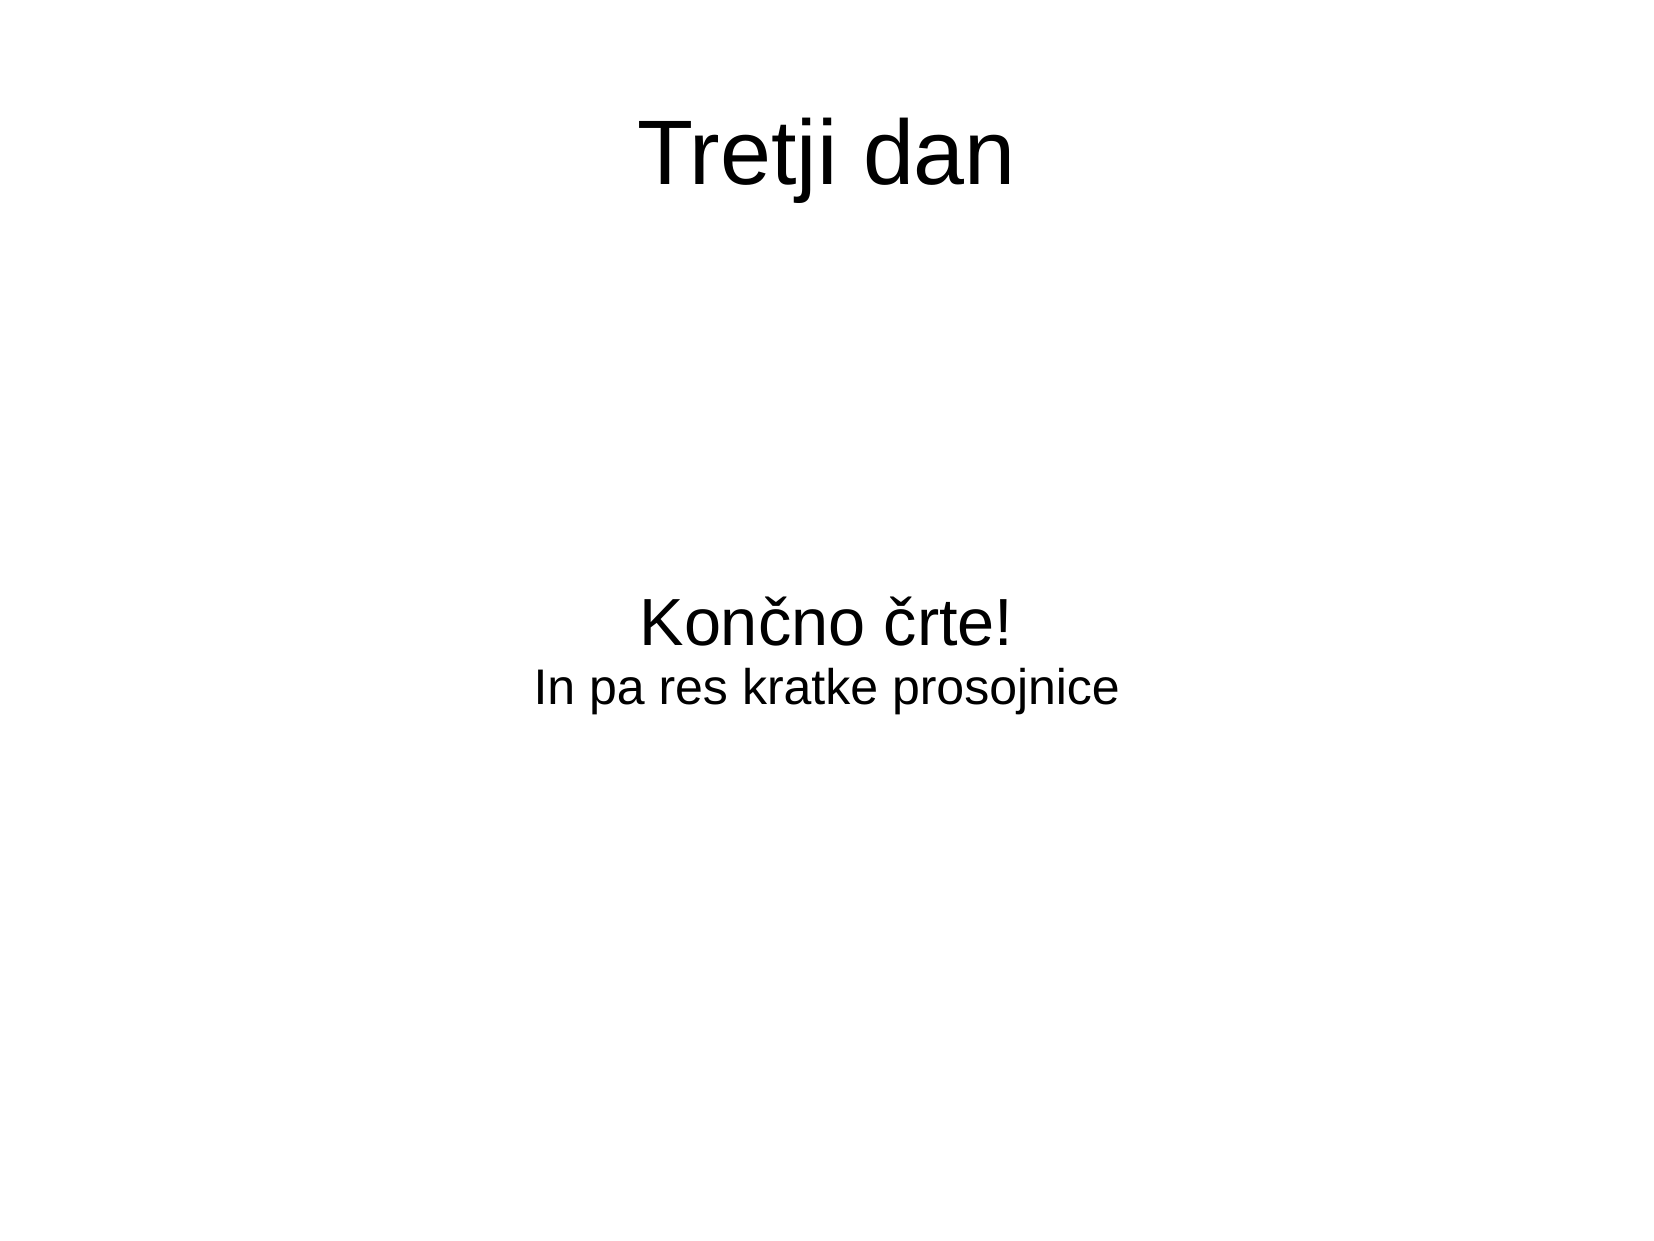

# Tretji dan
Končno črte!
In pa res kratke prosojnice